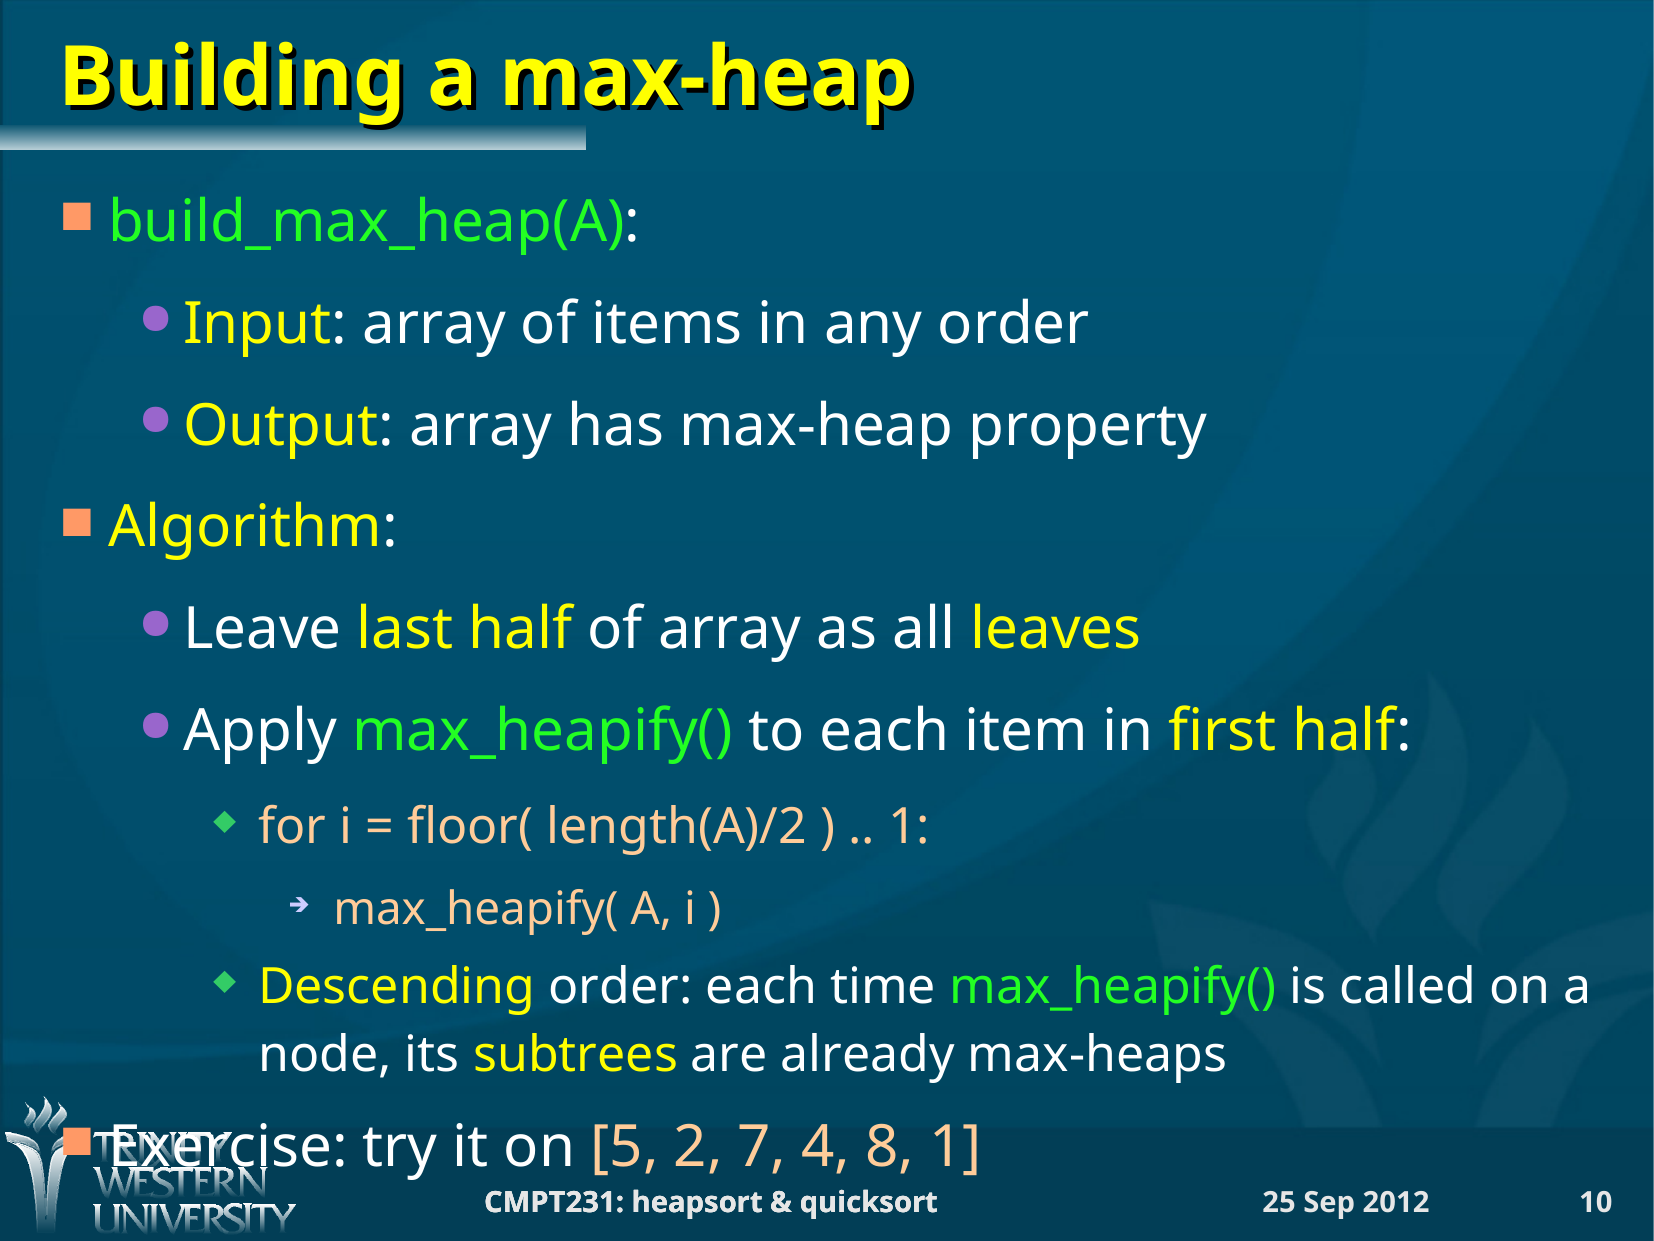

# Building a max-heap
build_max_heap(A):
Input: array of items in any order
Output: array has max-heap property
Algorithm:
Leave last half of array as all leaves
Apply max_heapify() to each item in first half:
for i = floor( length(A)/2 ) .. 1:
max_heapify( A, i )
Descending order: each time max_heapify() is called on a node, its subtrees are already max-heaps
Exercise: try it on [5, 2, 7, 4, 8, 1]
CMPT231: heapsort & quicksort
25 Sep 2012
10